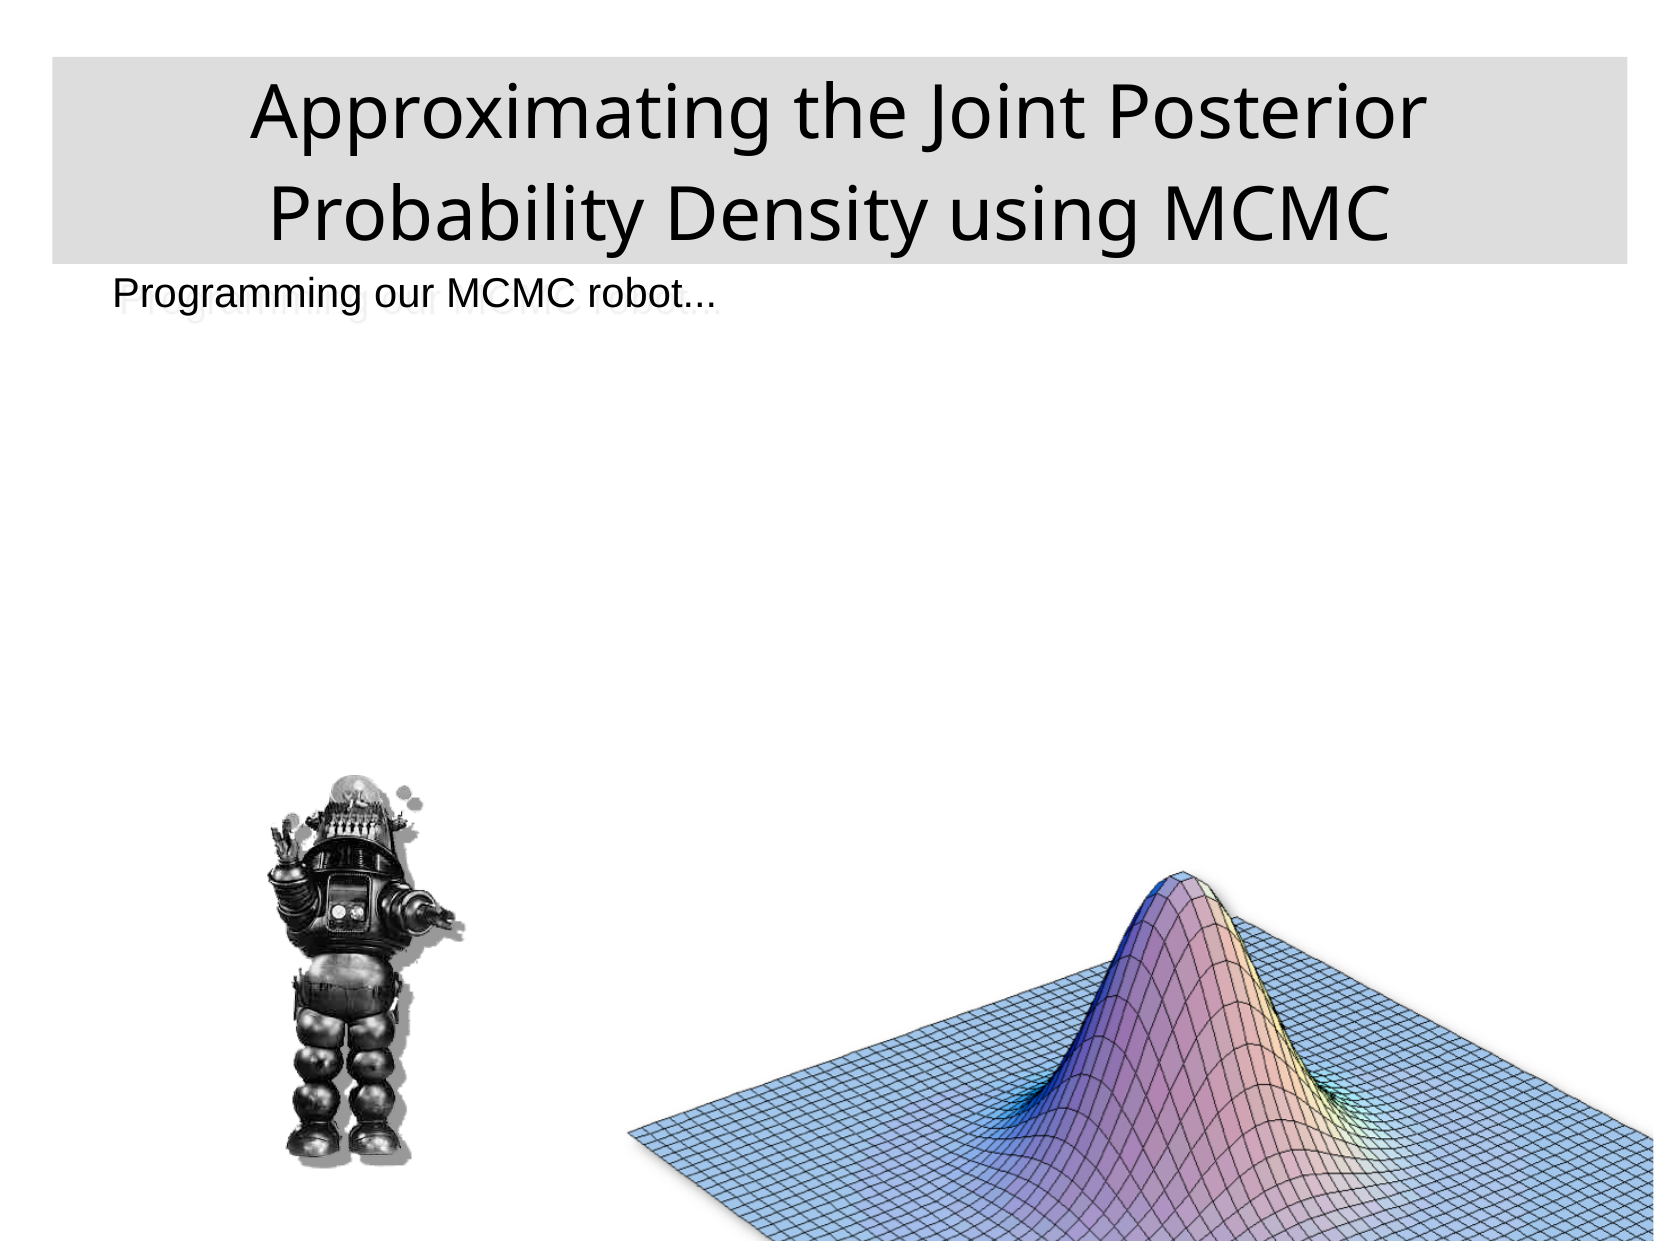

# Approximating the Joint Posterior Probability Density using MCMC
Programming our MCMC robot...
Metropolis et al. (1953); Hastings (1970)